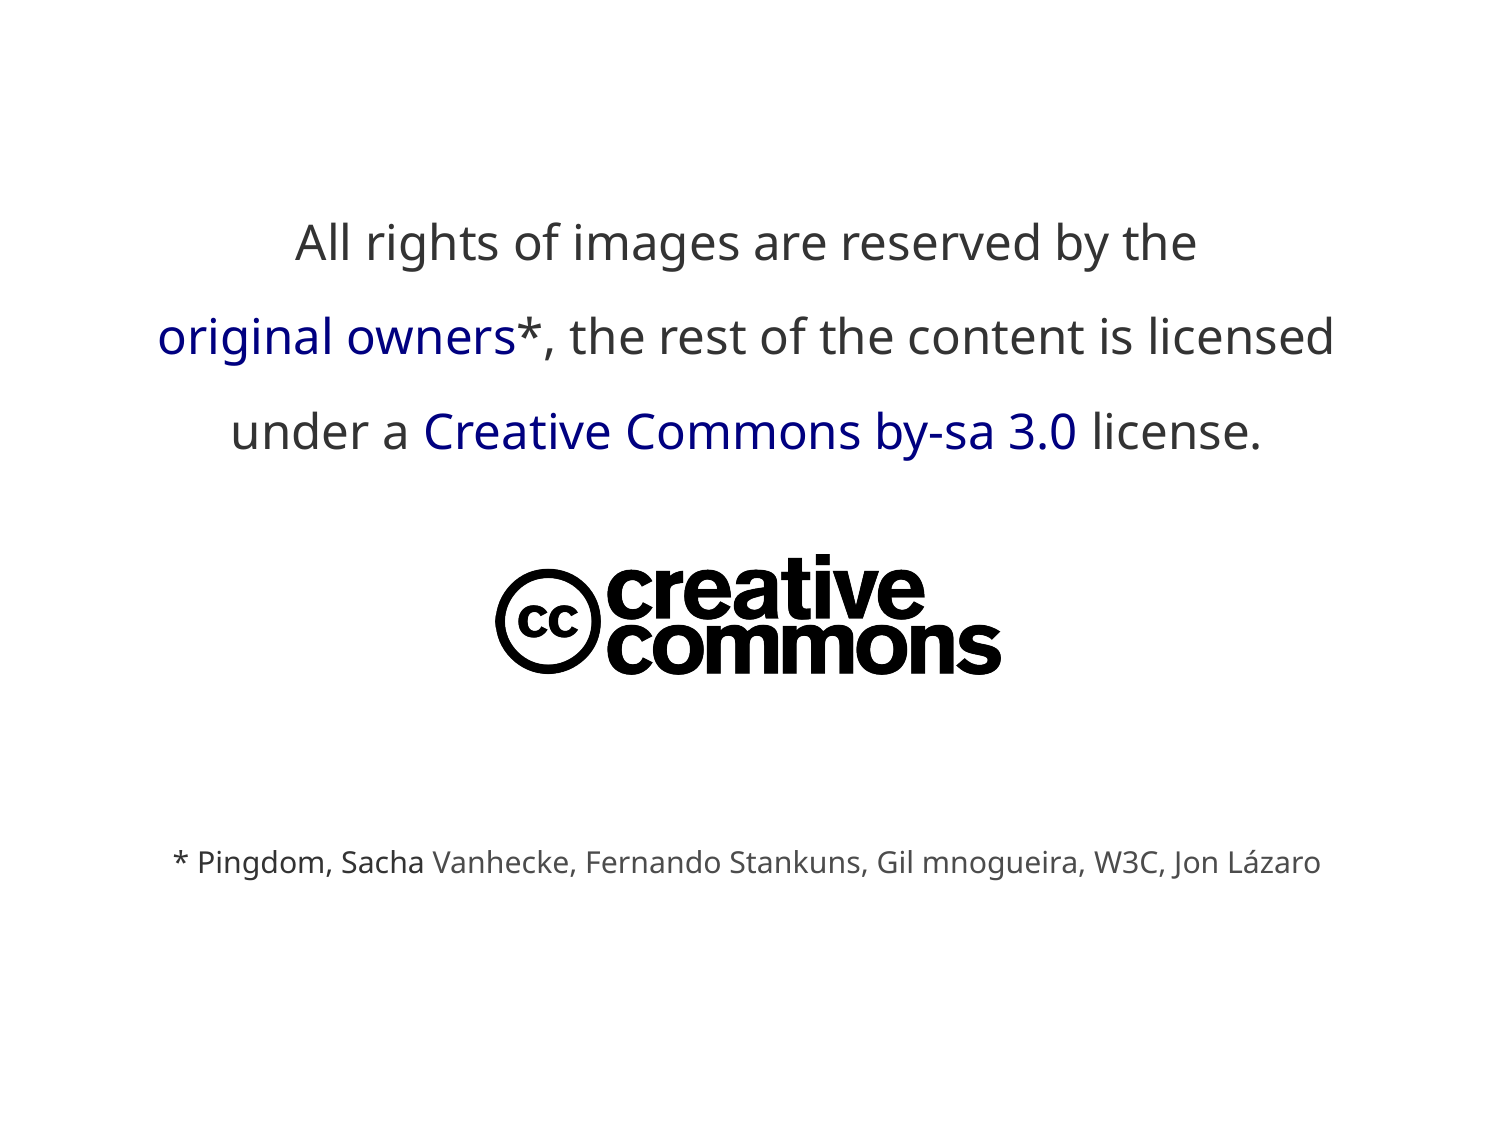

Introduction
# All rights of images are reserved by the
original owners*, the rest of the content is licensed
under a Creative Commons by-sa 3.0 license.
* Pingdom, Sacha Vanhecke, Fernando Stankuns, Gil mnogueira, W3C, Jon Lázaro